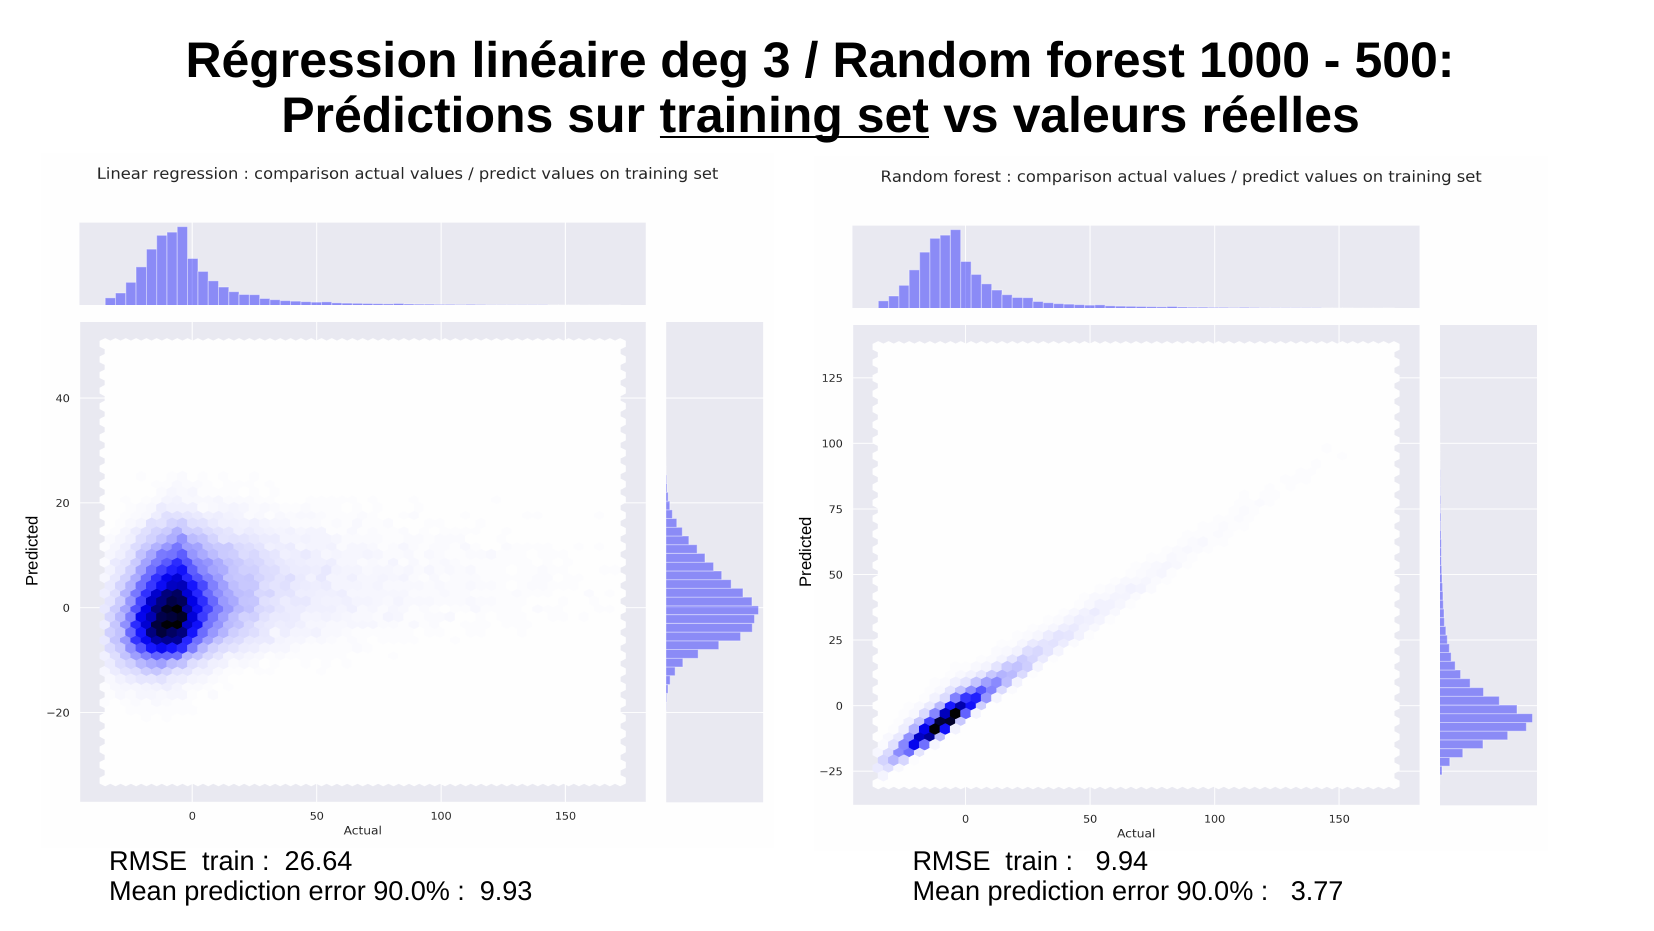

Régression linéaire deg 3 / Random forest 1000 - 500: Prédictions sur training set vs valeurs réelles
Predicted
Predicted
RMSE  train : 26.64
Mean prediction error 90.0% : 9.93
RMSE  train : 9.94
Mean prediction error 90.0% : 3.77